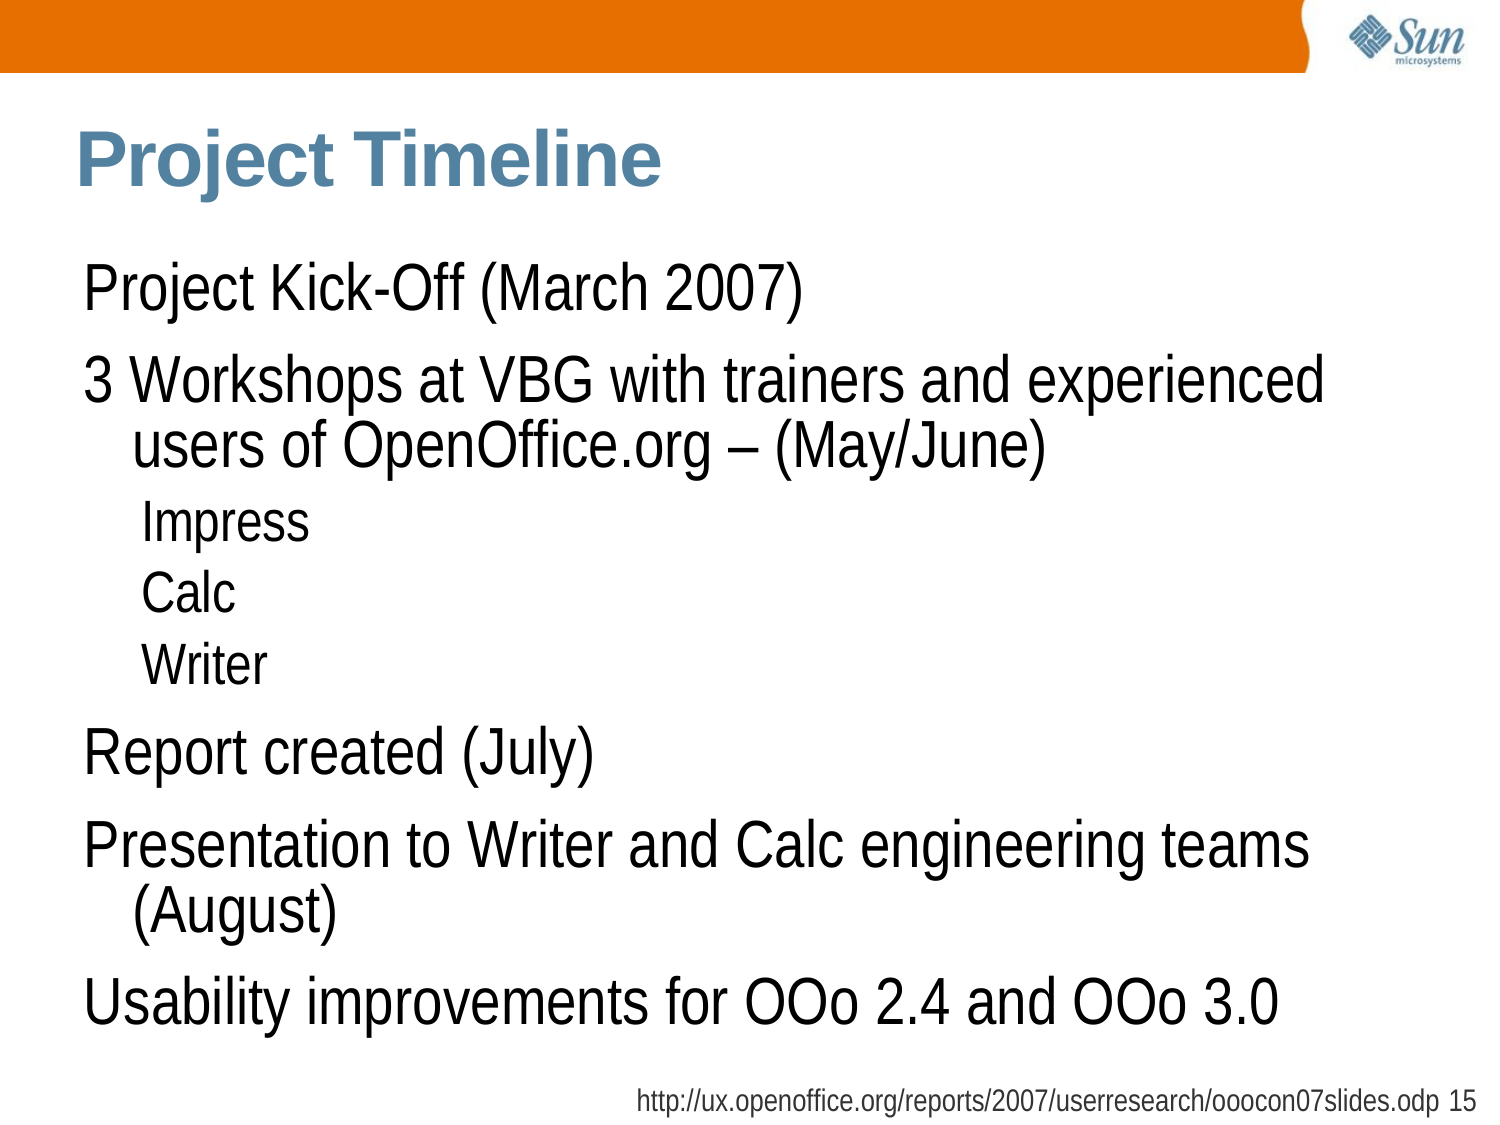

# Project Timeline
Project Kick-Off (March 2007)
3 Workshops at VBG with trainers and experienced users of OpenOffice.org – (May/June)
Impress
Calc
Writer
Report created (July)
Presentation to Writer and Calc engineering teams (August)
Usability improvements for OOo 2.4 and OOo 3.0